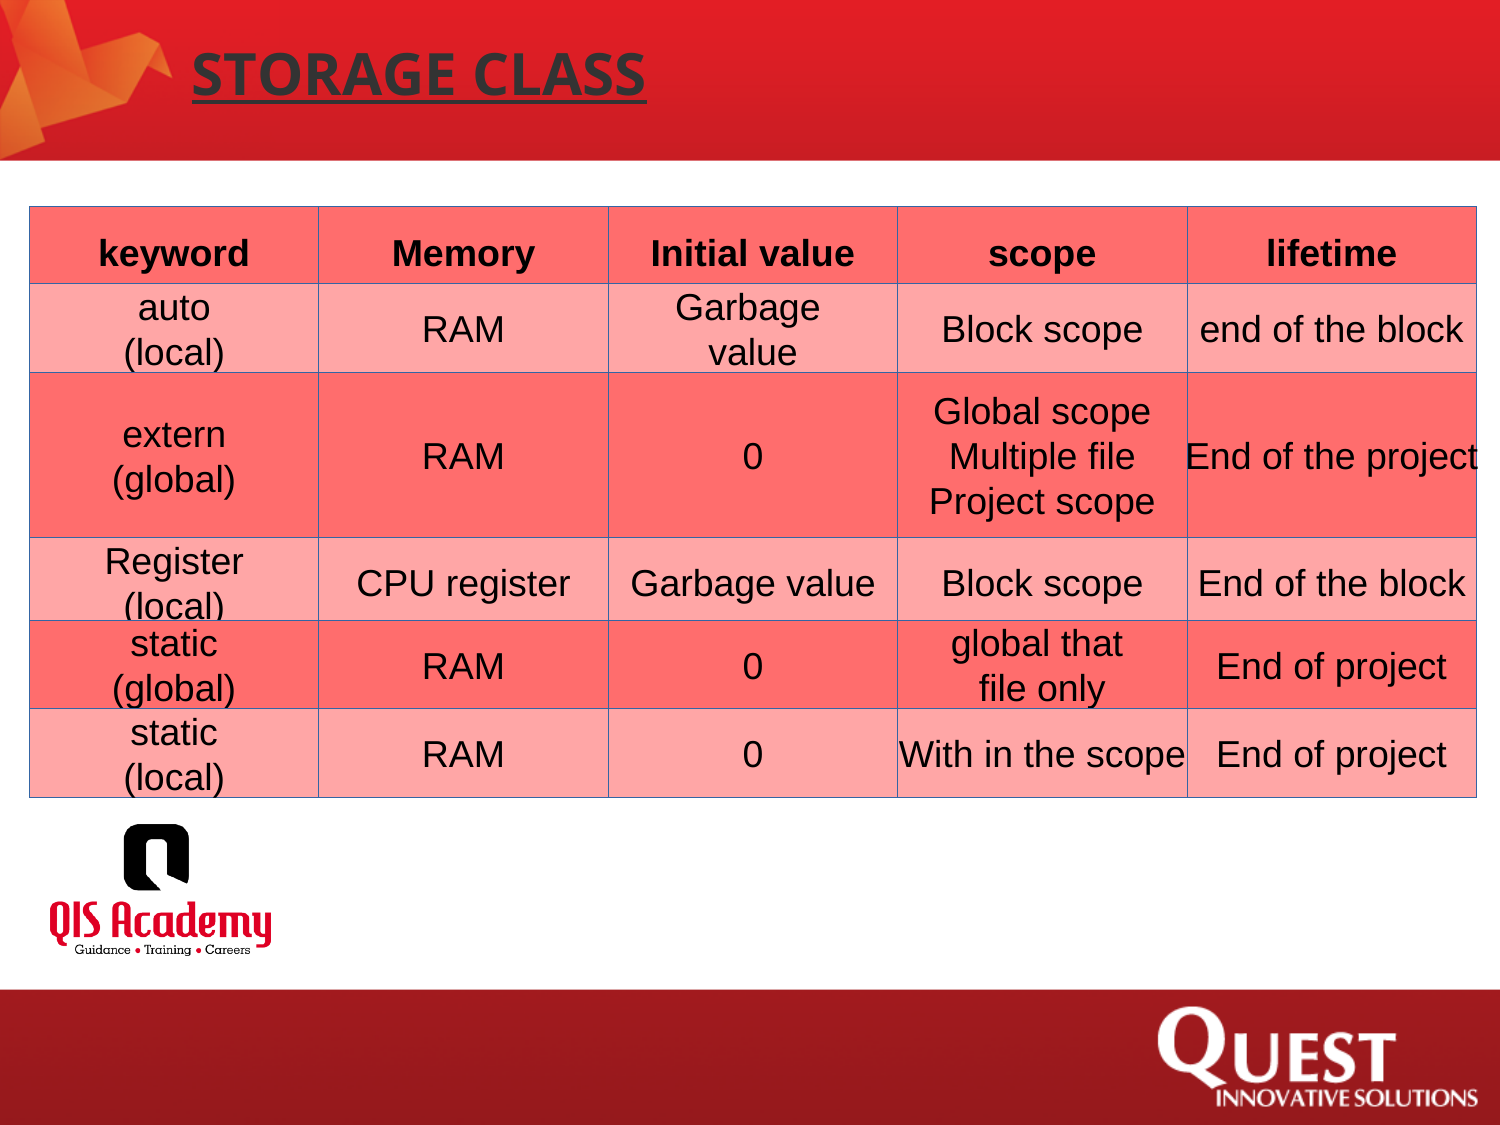

# STORAGE CLASS
keyword
Memory
Initial value
scope
lifetime
auto
(local)
RAM
Garbage
value
Block scope
end of the block
extern
(global)
RAM
0
Global scope
Multiple file
Project scope
End of the project
Register
(local)
CPU register
Garbage value
Block scope
End of the block
static
(global)
RAM
0
global that
file only
End of project
static
(local)
RAM
0
With in the scope
End of project